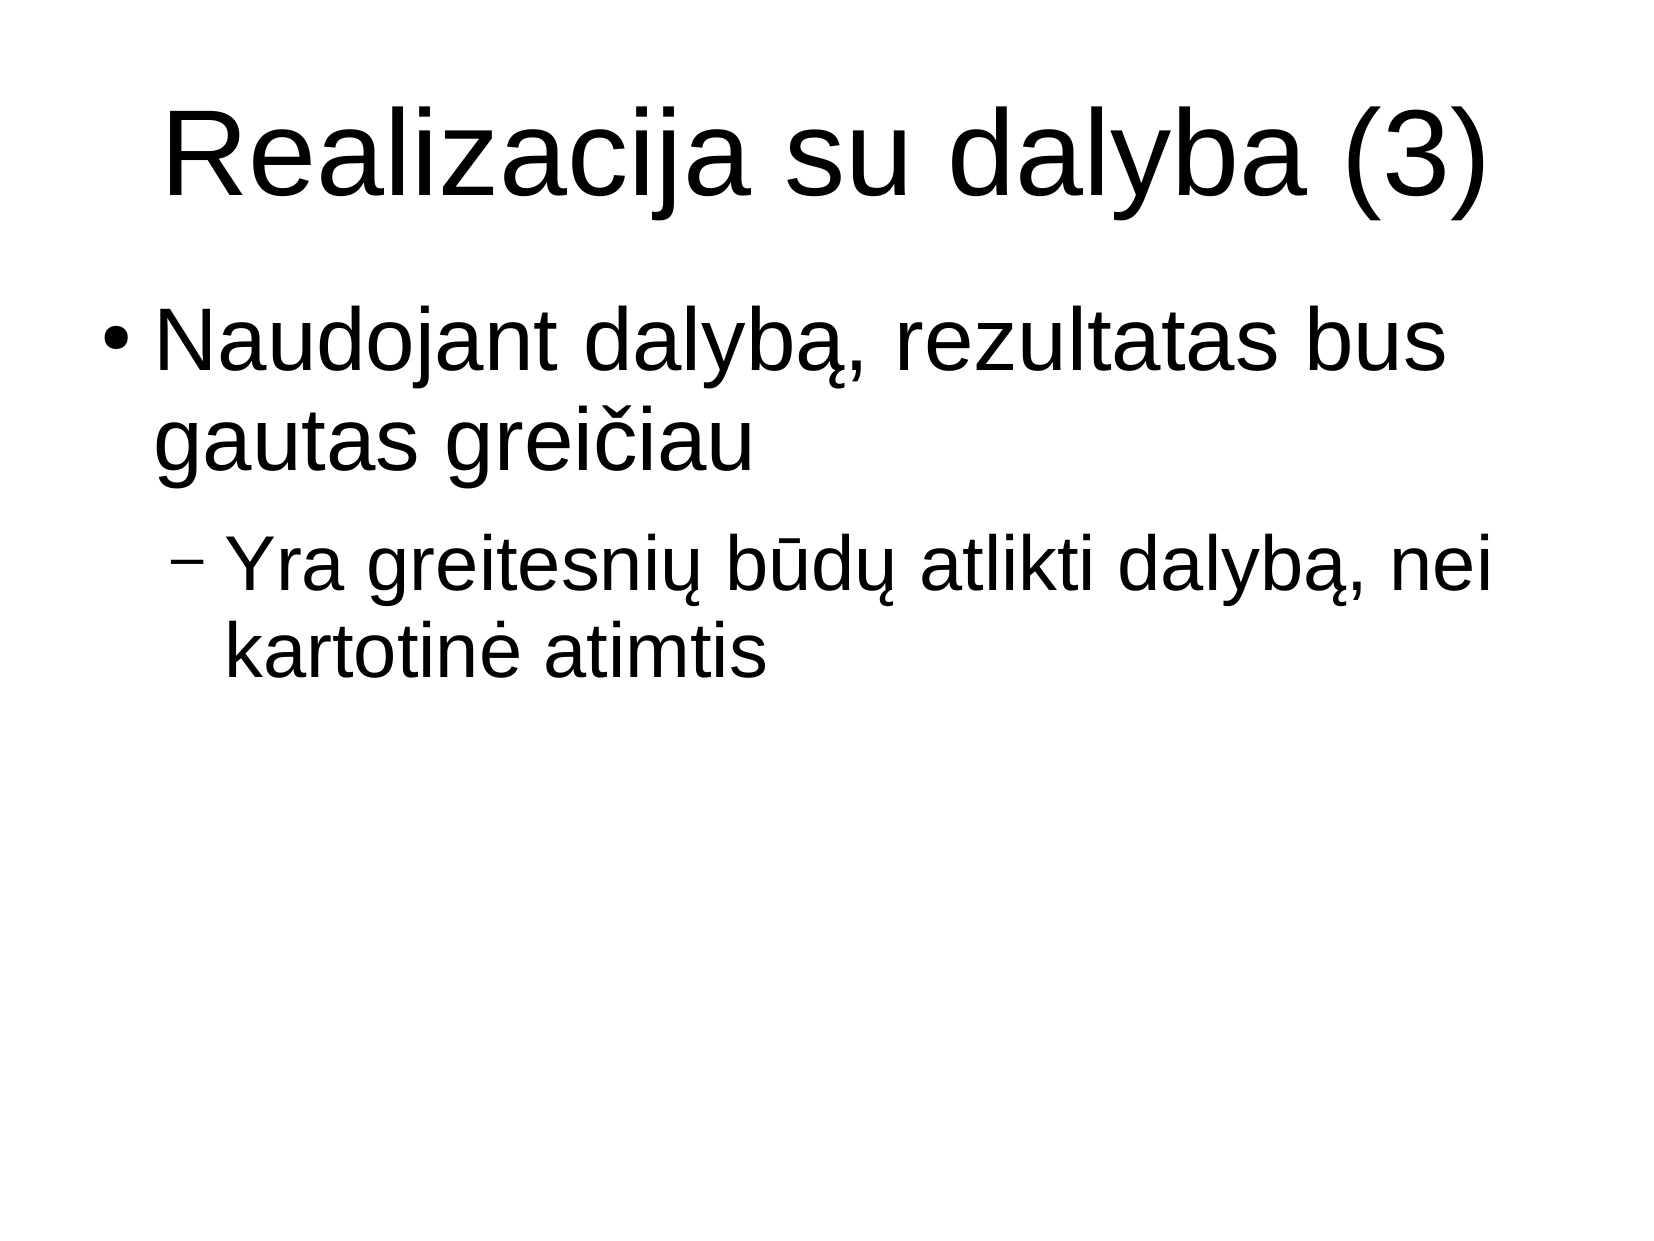

# Realizacija su dalyba (3)
Naudojant dalybą, rezultatas bus gautas greičiau
Yra greitesnių būdų atlikti dalybą, nei kartotinė atimtis